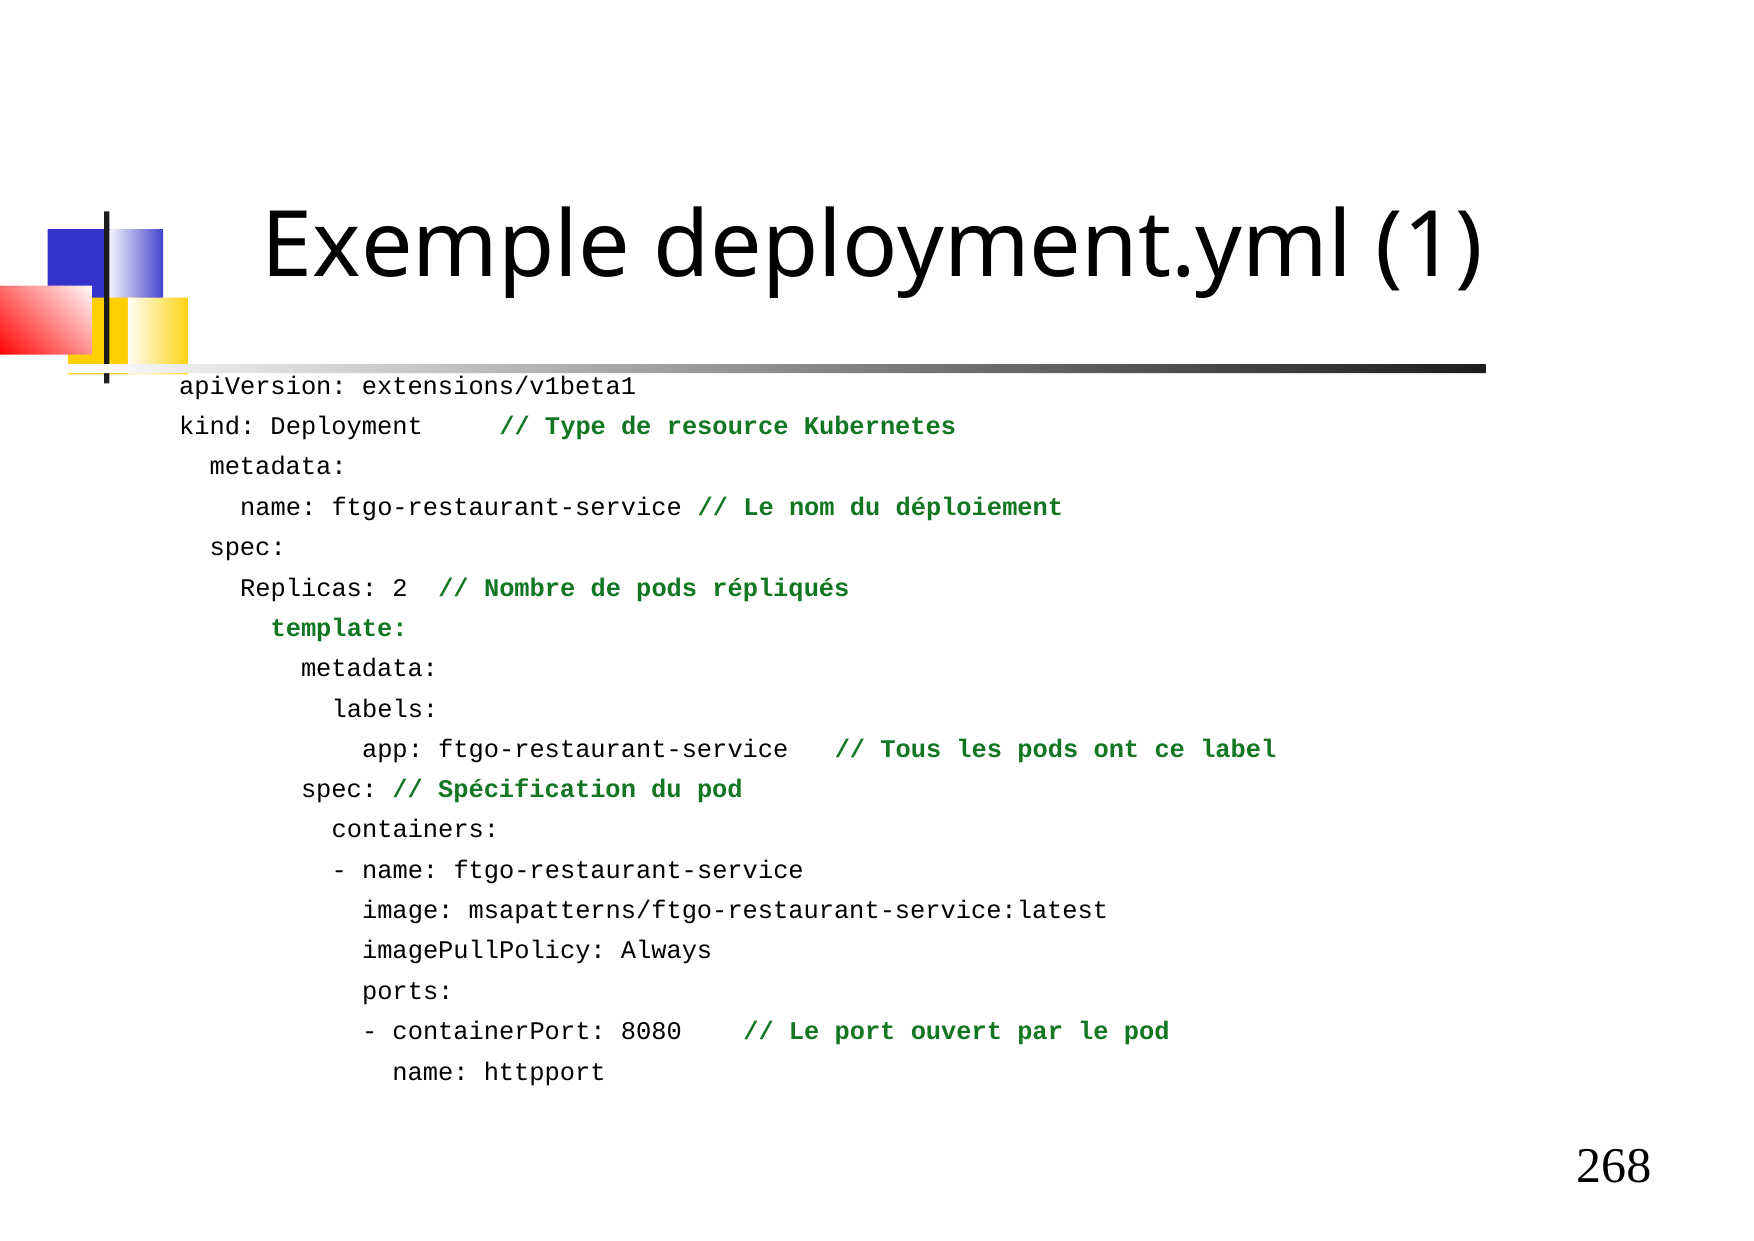

# Exemple deployment.yml (1)
apiVersion: extensions/v1beta1
kind: Deployment // Type de resource Kubernetes
 metadata:
 name: ftgo-restaurant-service // Le nom du déploiement
 spec:
 Replicas: 2 // Nombre de pods répliqués
 template:
 metadata:
 labels:
 app: ftgo-restaurant-service // Tous les pods ont ce label
 spec: // Spécification du pod
 containers:
 - name: ftgo-restaurant-service
 image: msapatterns/ftgo-restaurant-service:latest
 imagePullPolicy: Always
 ports:
 - containerPort: 8080 // Le port ouvert par le pod
 name: httpport